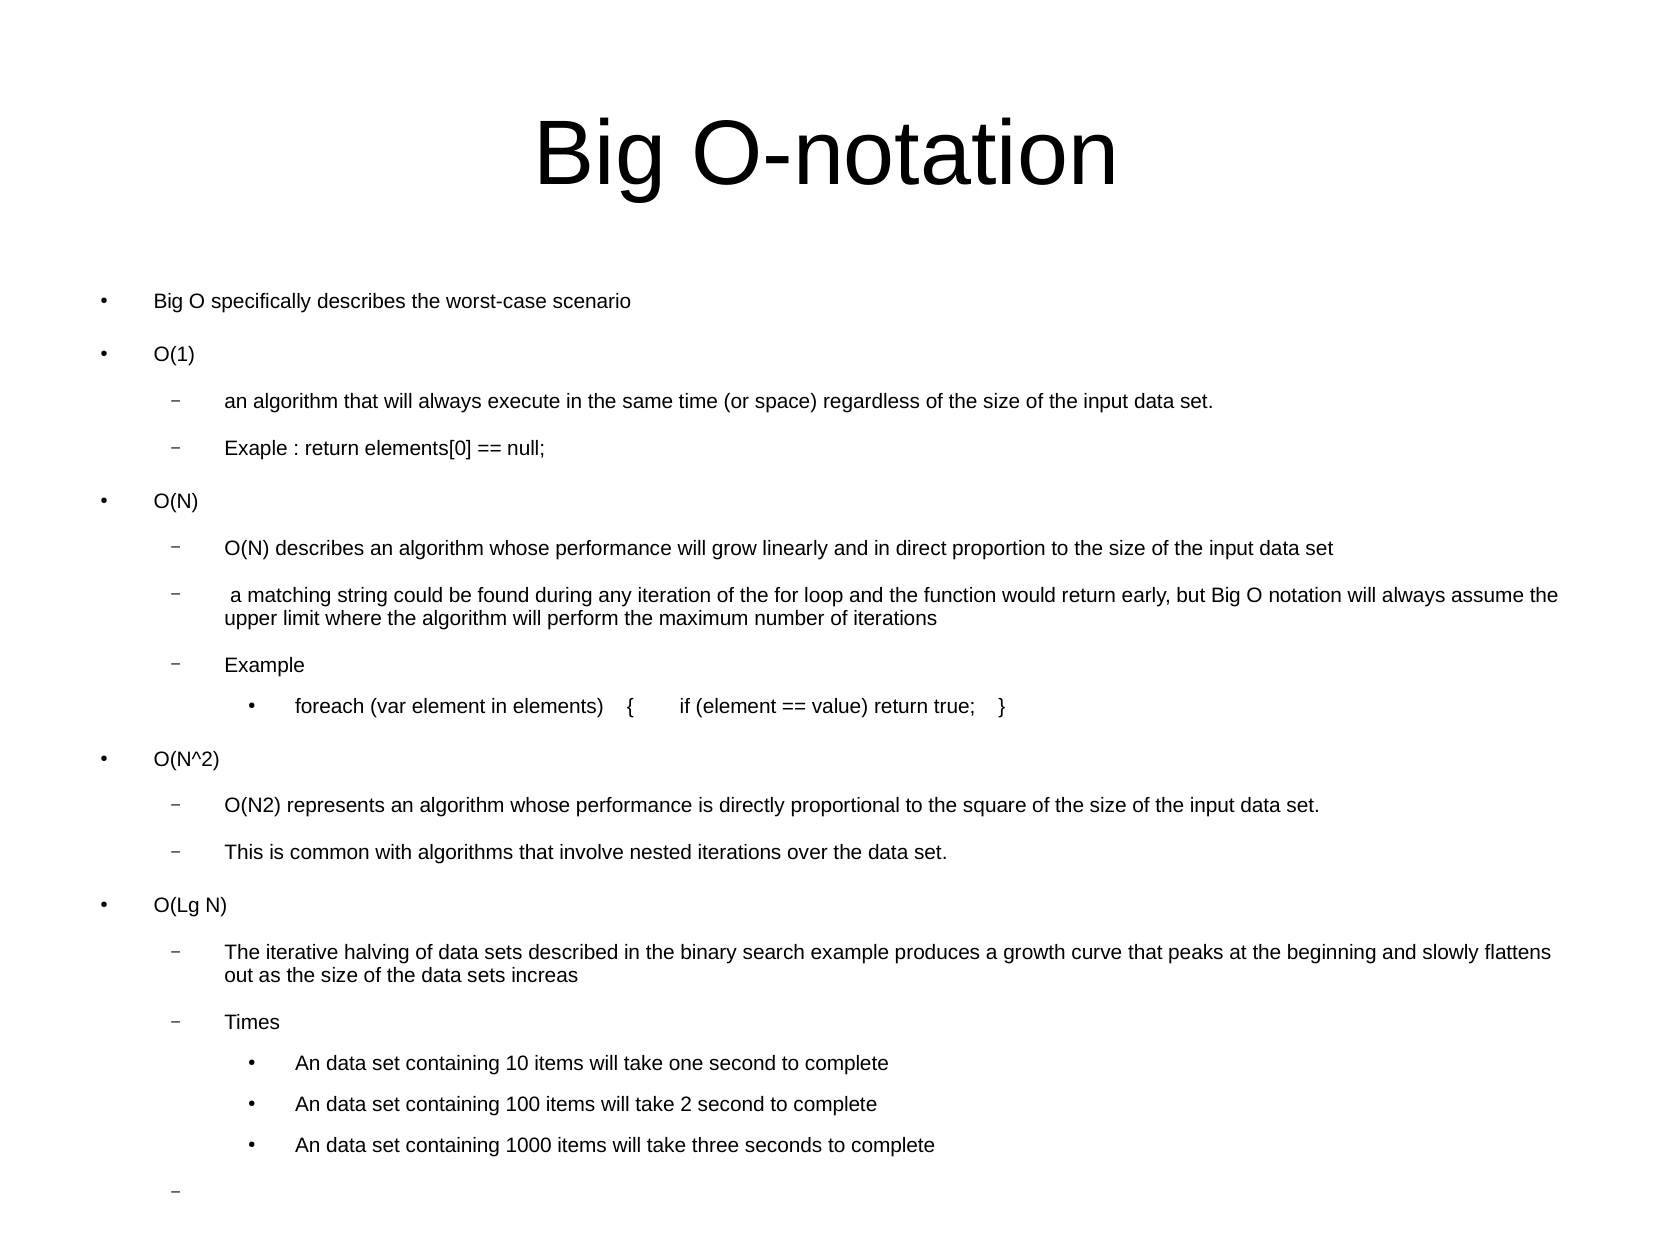

# Big O-notation
Big O specifically describes the worst-case scenario
O(1)
an algorithm that will always execute in the same time (or space) regardless of the size of the input data set.
Exaple : return elements[0] == null;
O(N)
O(N) describes an algorithm whose performance will grow linearly and in direct proportion to the size of the input data set
 a matching string could be found during any iteration of the for loop and the function would return early, but Big O notation will always assume the upper limit where the algorithm will perform the maximum number of iterations
Example
foreach (var element in elements) { if (element == value) return true; }
O(N^2)
O(N2) represents an algorithm whose performance is directly proportional to the square of the size of the input data set.
This is common with algorithms that involve nested iterations over the data set.
O(Lg N)
The iterative halving of data sets described in the binary search example produces a growth curve that peaks at the beginning and slowly flattens out as the size of the data sets increas
Times
An data set containing 10 items will take one second to complete
An data set containing 100 items will take 2 second to complete
An data set containing 1000 items will take three seconds to complete